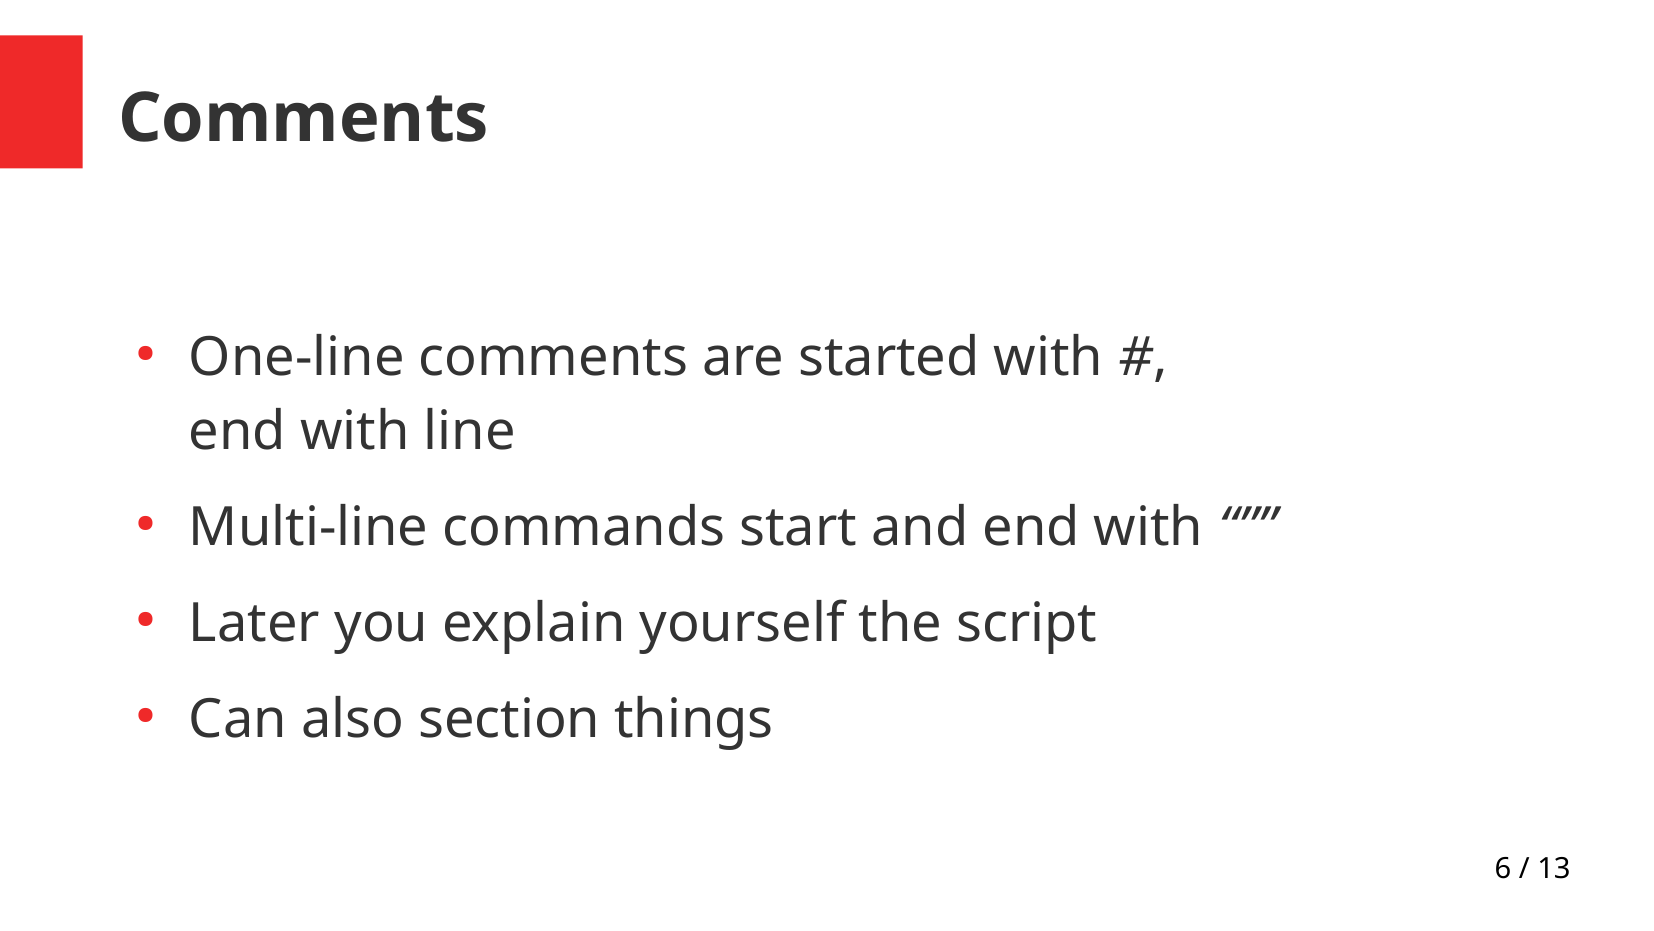

# Comments
One-line comments are started with #,
end with line
Multi-line commands start and end with “””
Later you explain yourself the script
Can also section things
6